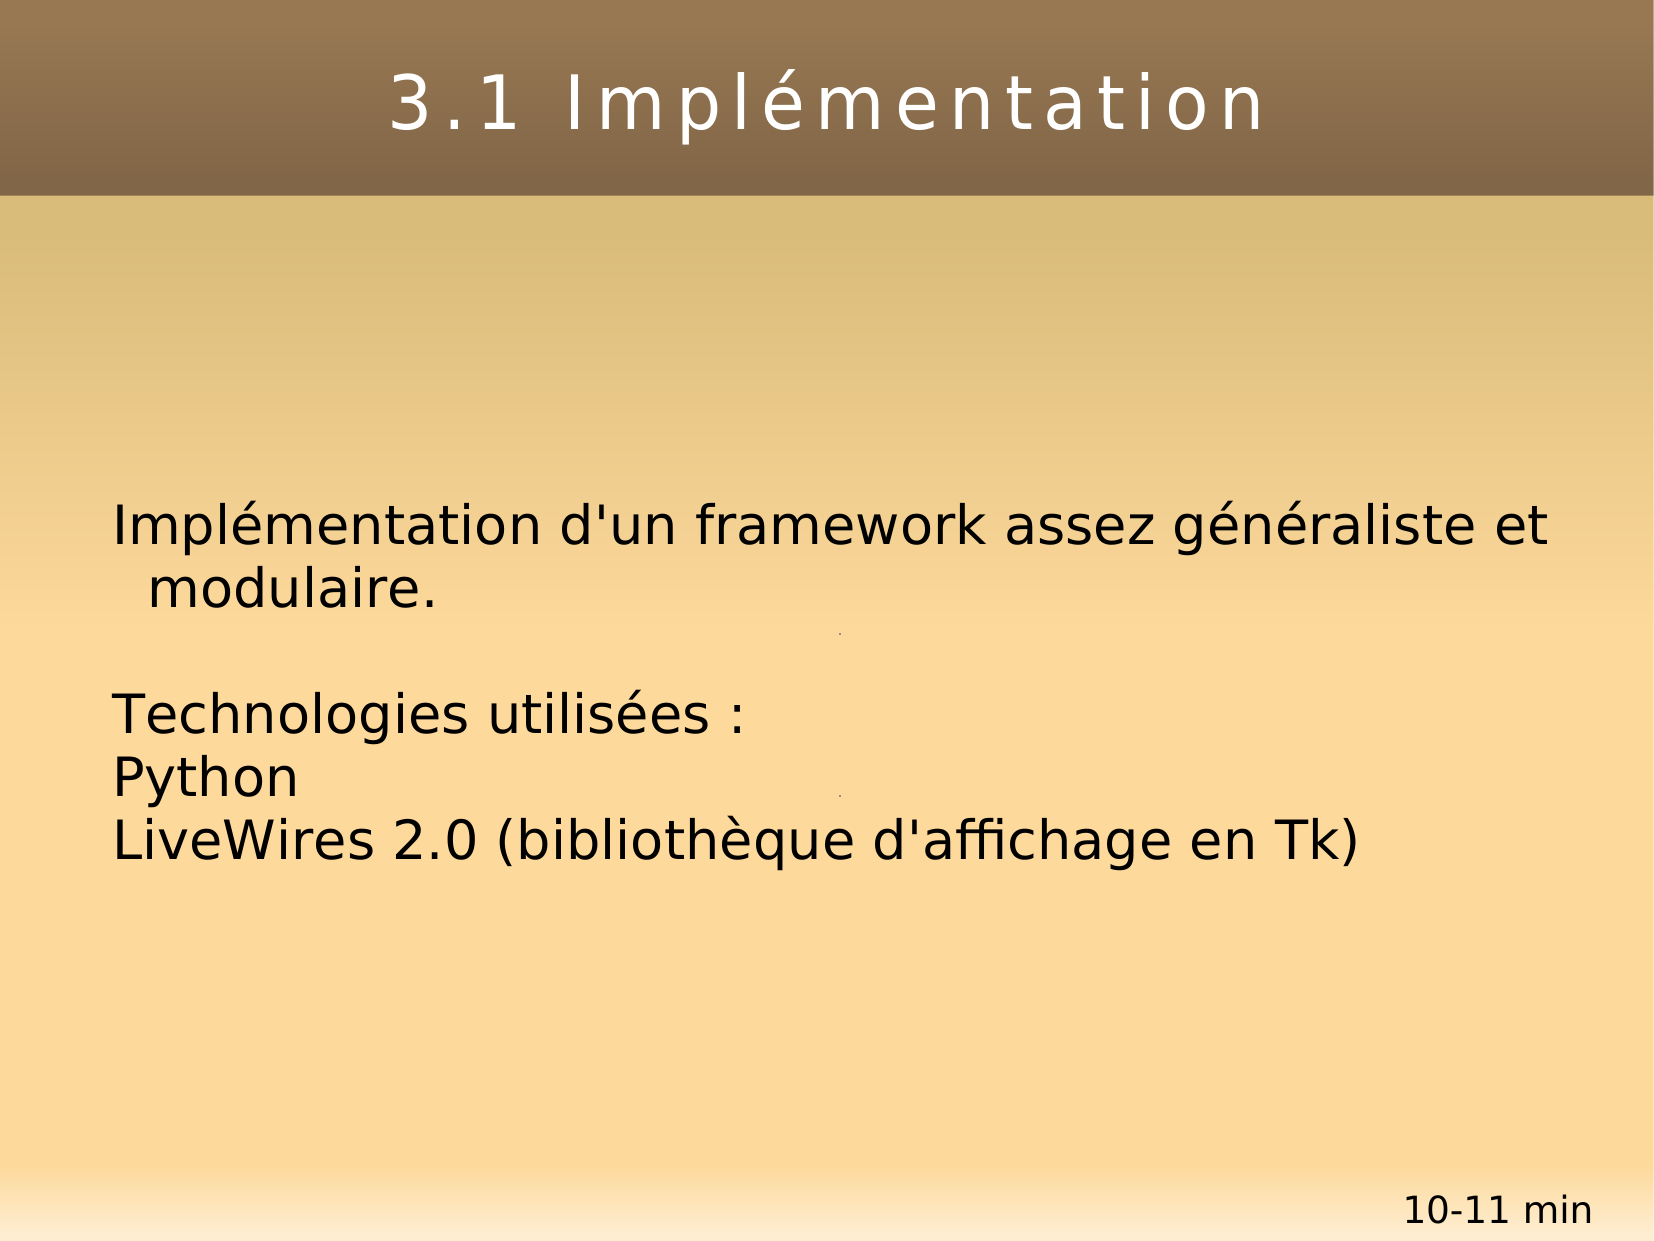

# 3.1 Implémentation
Implémentation d'un framework assez généraliste et modulaire.
Technologies utilisées :
Python
LiveWires 2.0 (bibliothèque d'affichage en Tk)
10-11 min